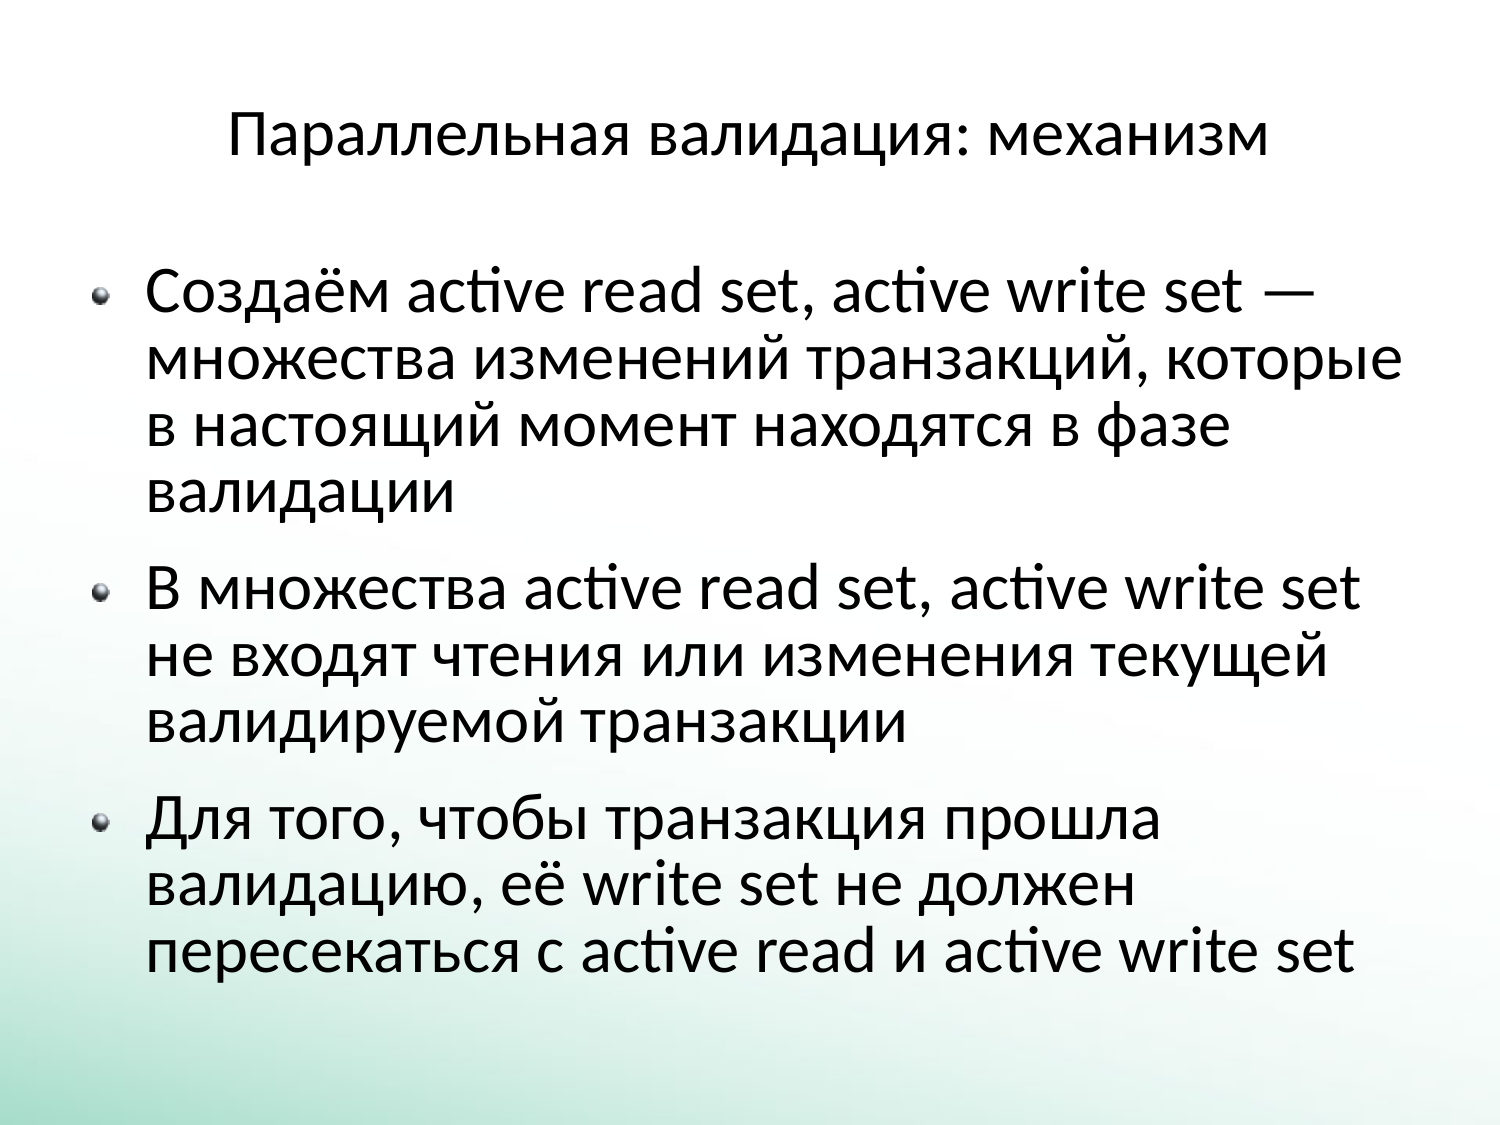

# Параллельная валидация: механизм
Создаём active read set, active write set — множества изменений транзакций, которые в настоящий момент находятся в фазе валидации
В множества active read set, active write set не входят чтения или изменения текущей валидируемой транзакции
Для того, чтобы транзакция прошла валидацию, её write set не должен пересекаться с active read и active write set